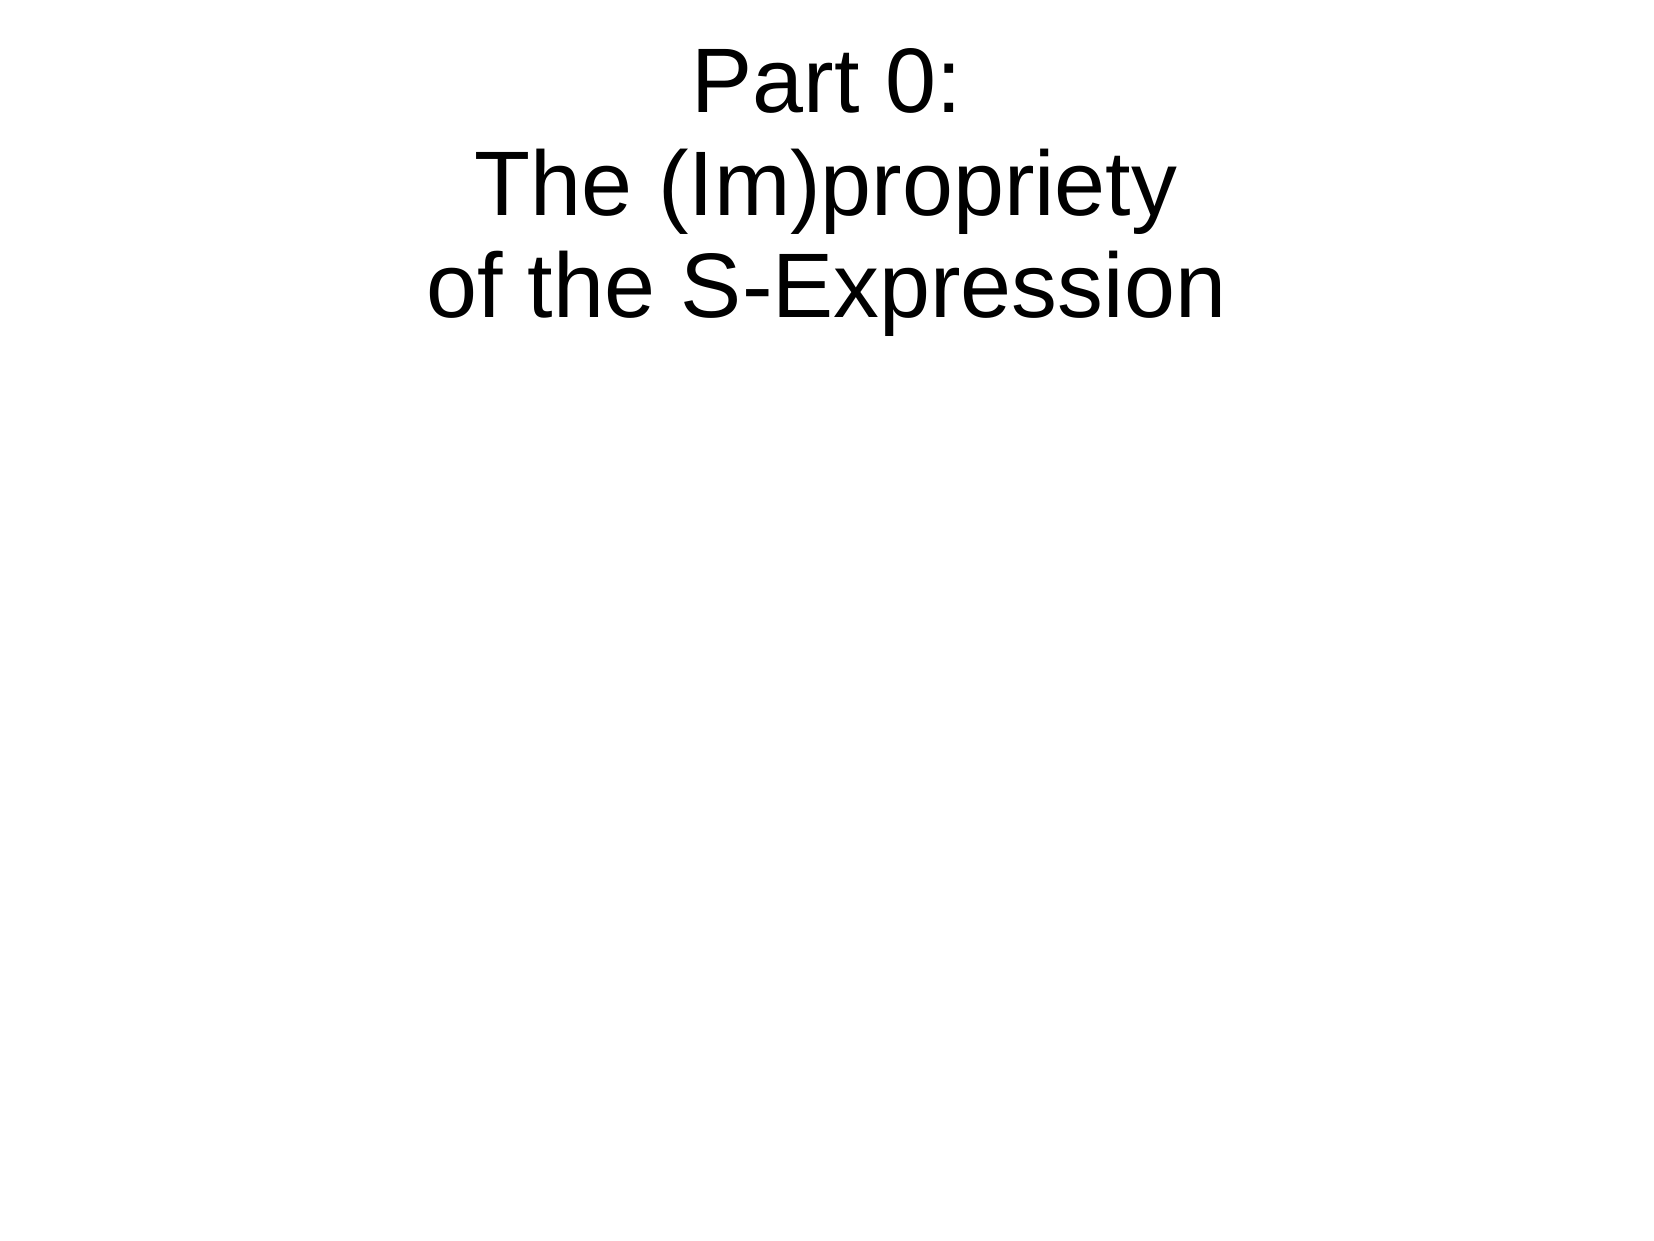

# Part 0: The (Im)propriety of the S-Expression